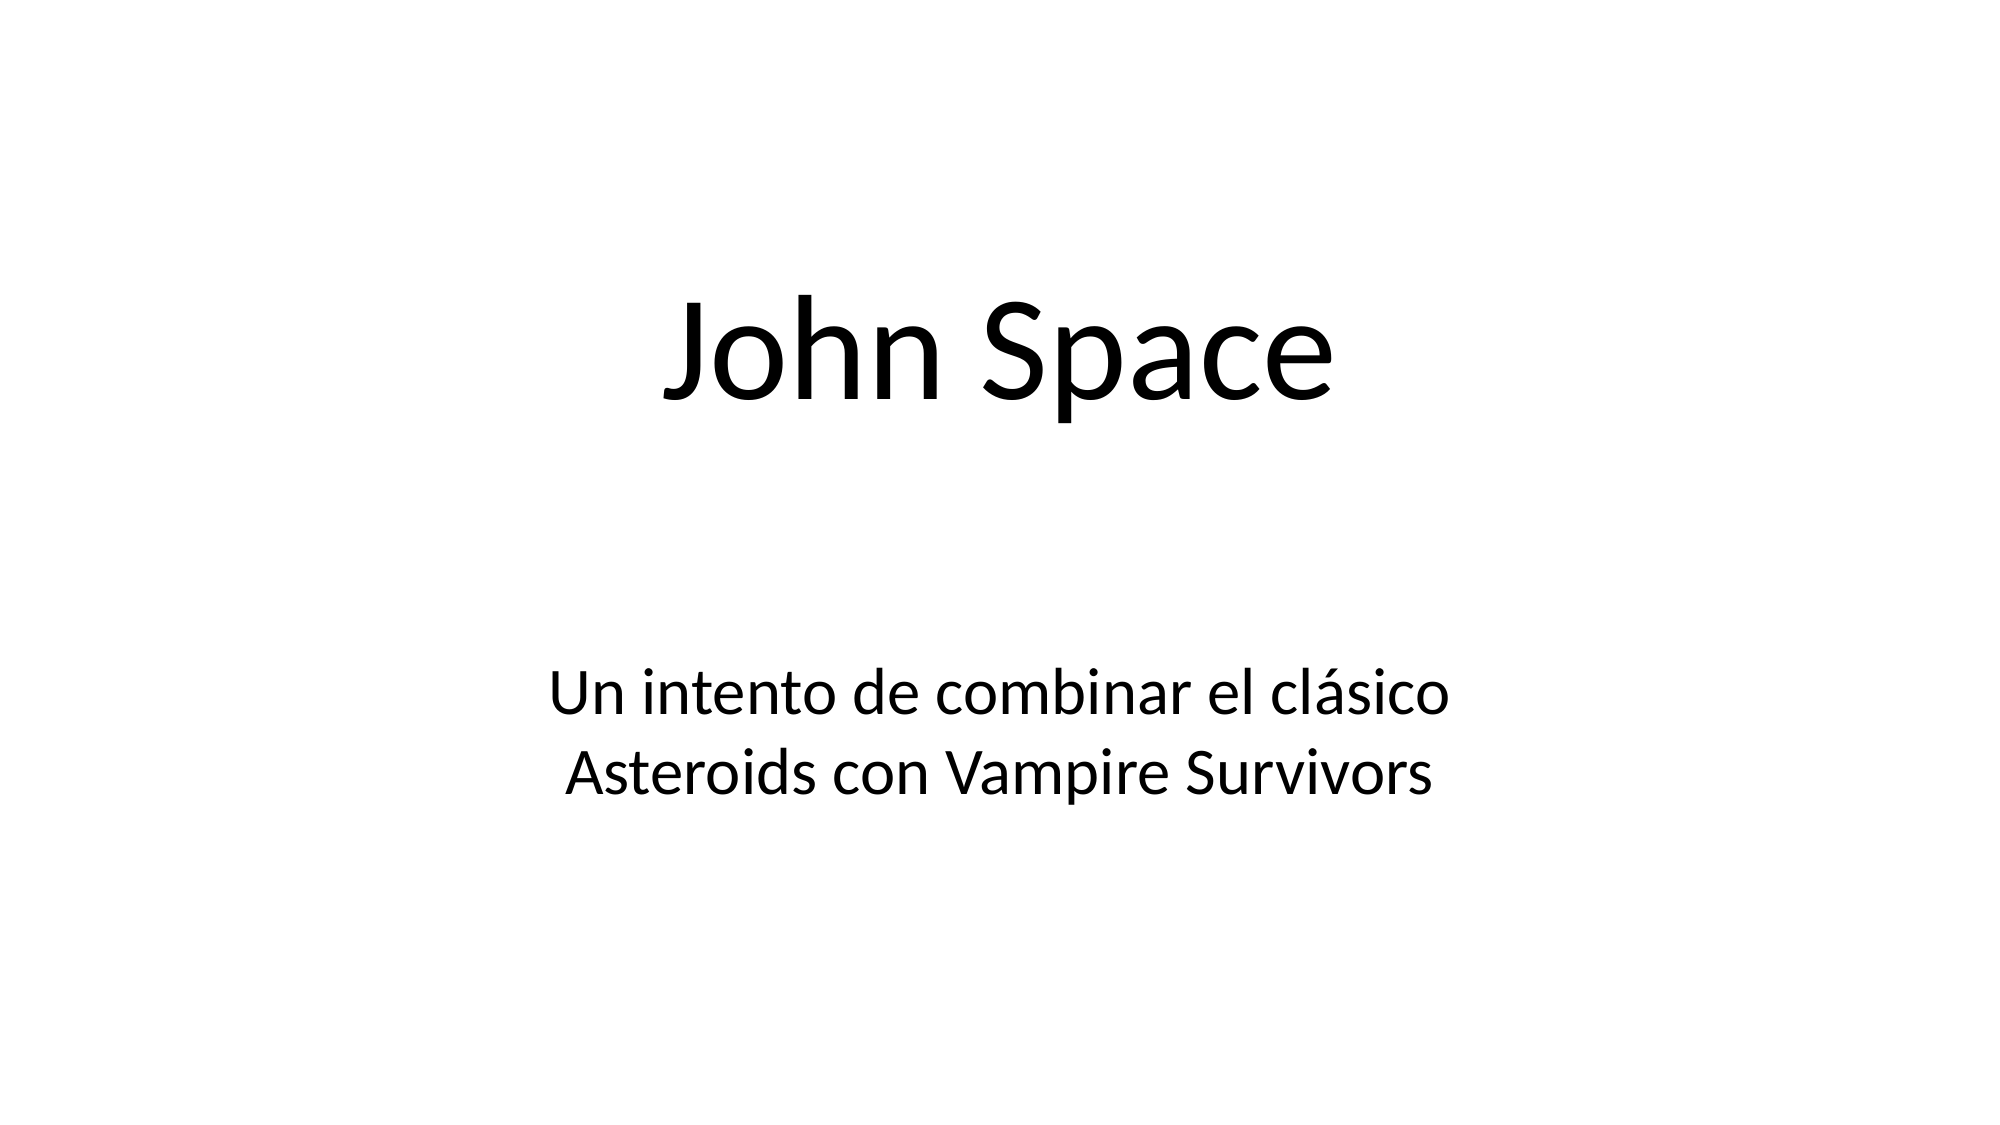

# John Space
Un intento de combinar el clásico Asteroids con Vampire Survivors